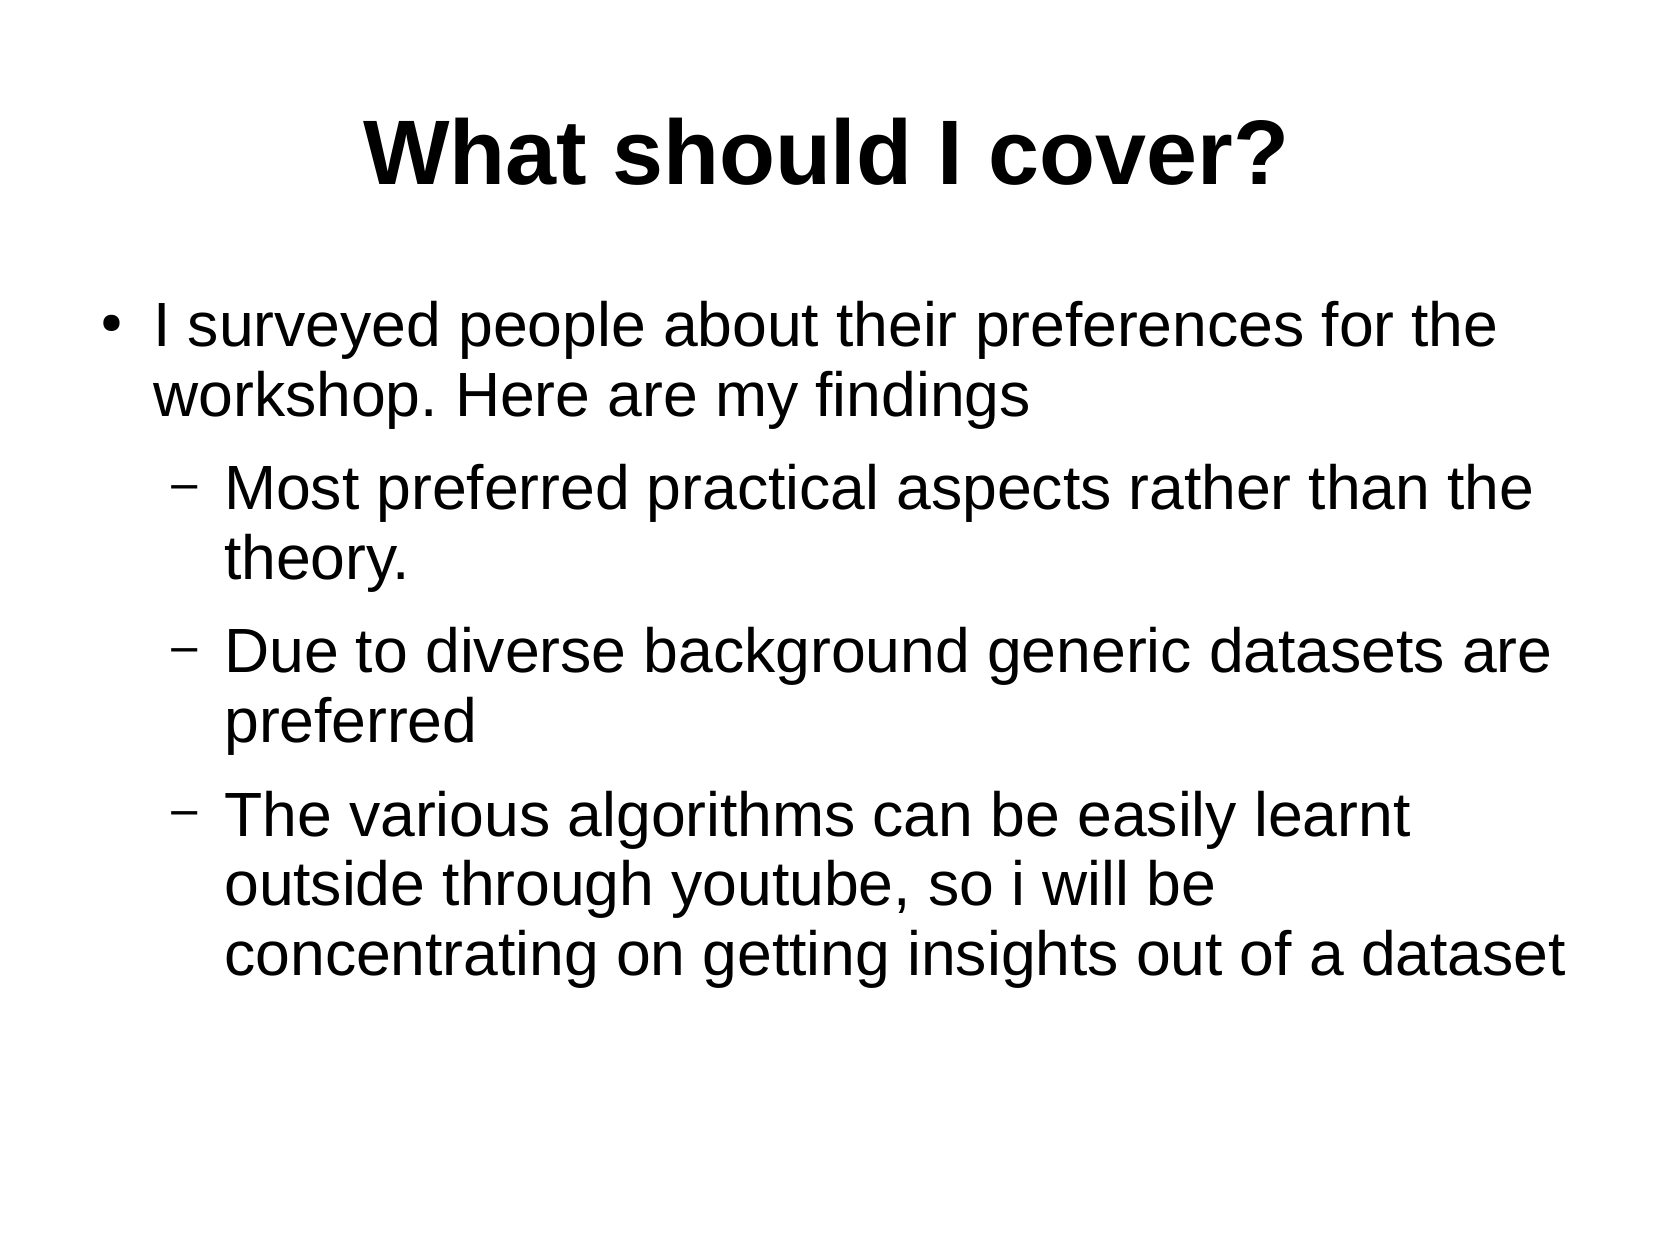

# What should I cover?
I surveyed people about their preferences for the workshop. Here are my findings
Most preferred practical aspects rather than the theory.
Due to diverse background generic datasets are preferred
The various algorithms can be easily learnt outside through youtube, so i will be concentrating on getting insights out of a dataset